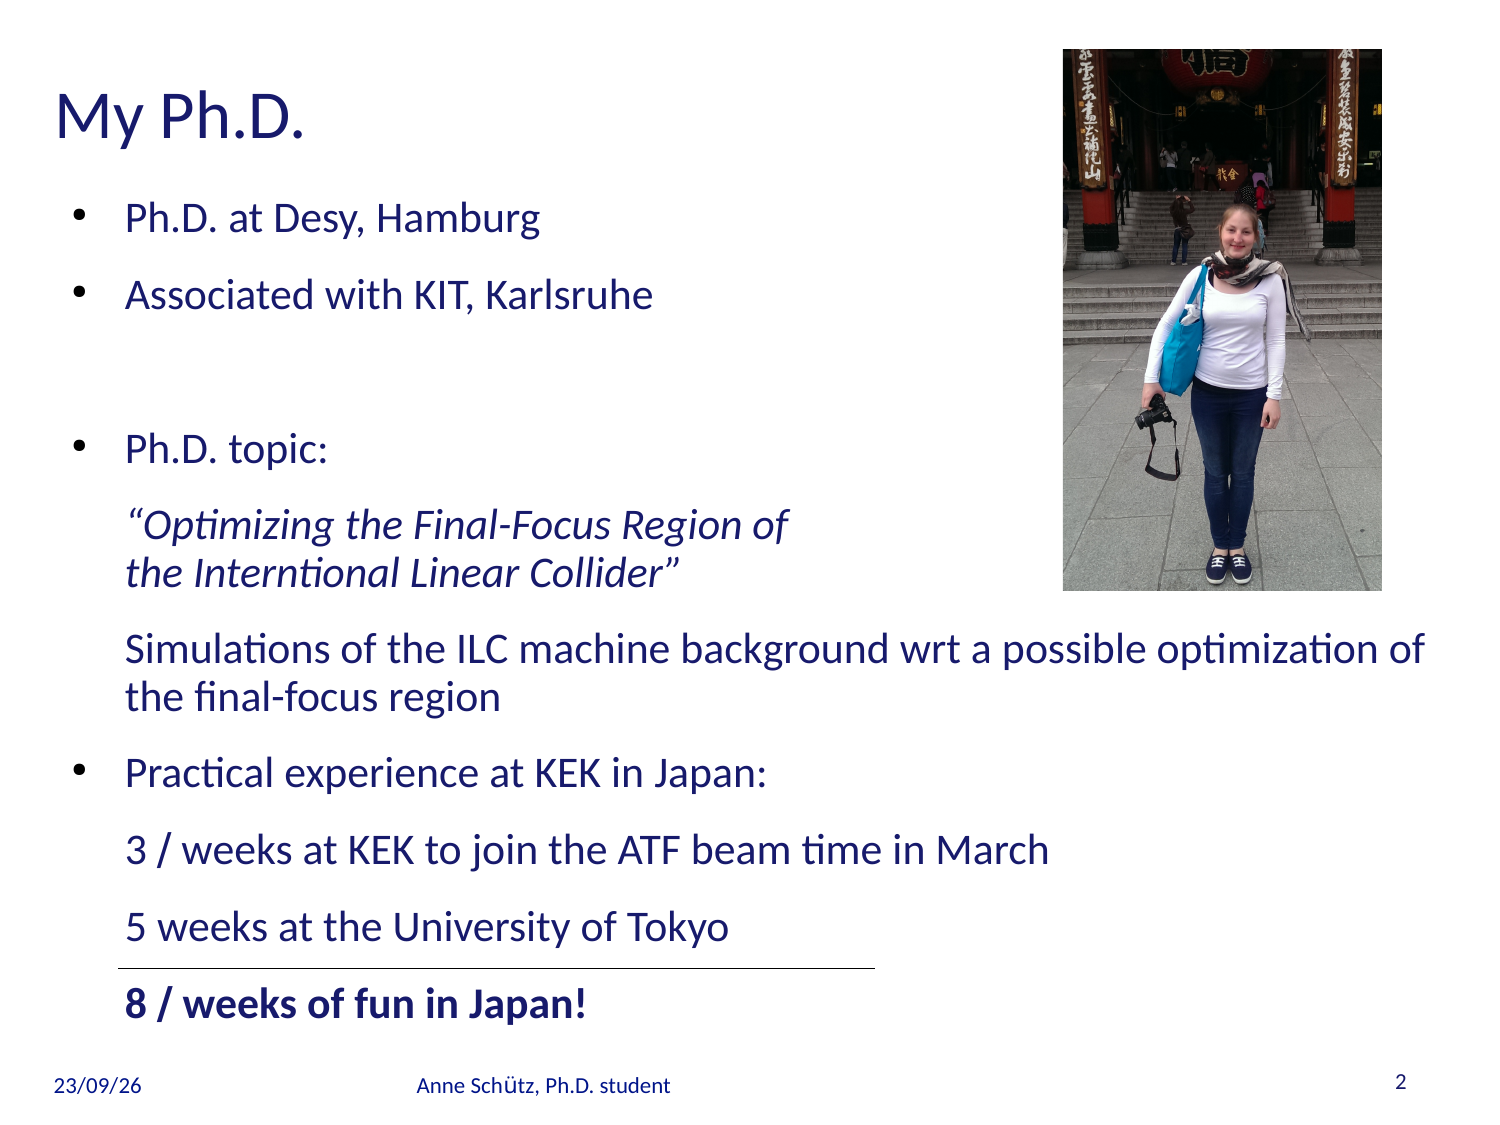

My Ph.D.
# Ph.D. at Desy, Hamburg
Associated with KIT, Karlsruhe
Ph.D. topic:
“Optimizing the Final-Focus Region of
the Interntional Linear Collider”
Simulations of the ILC machine background wrt a possible optimization of the final-focus region
Practical experience at KEK in Japan:
3 ∕ weeks at KEK to join the ATF beam time in March
5 weeks at the University of Tokyo
8 ∕ weeks of fun in Japan!